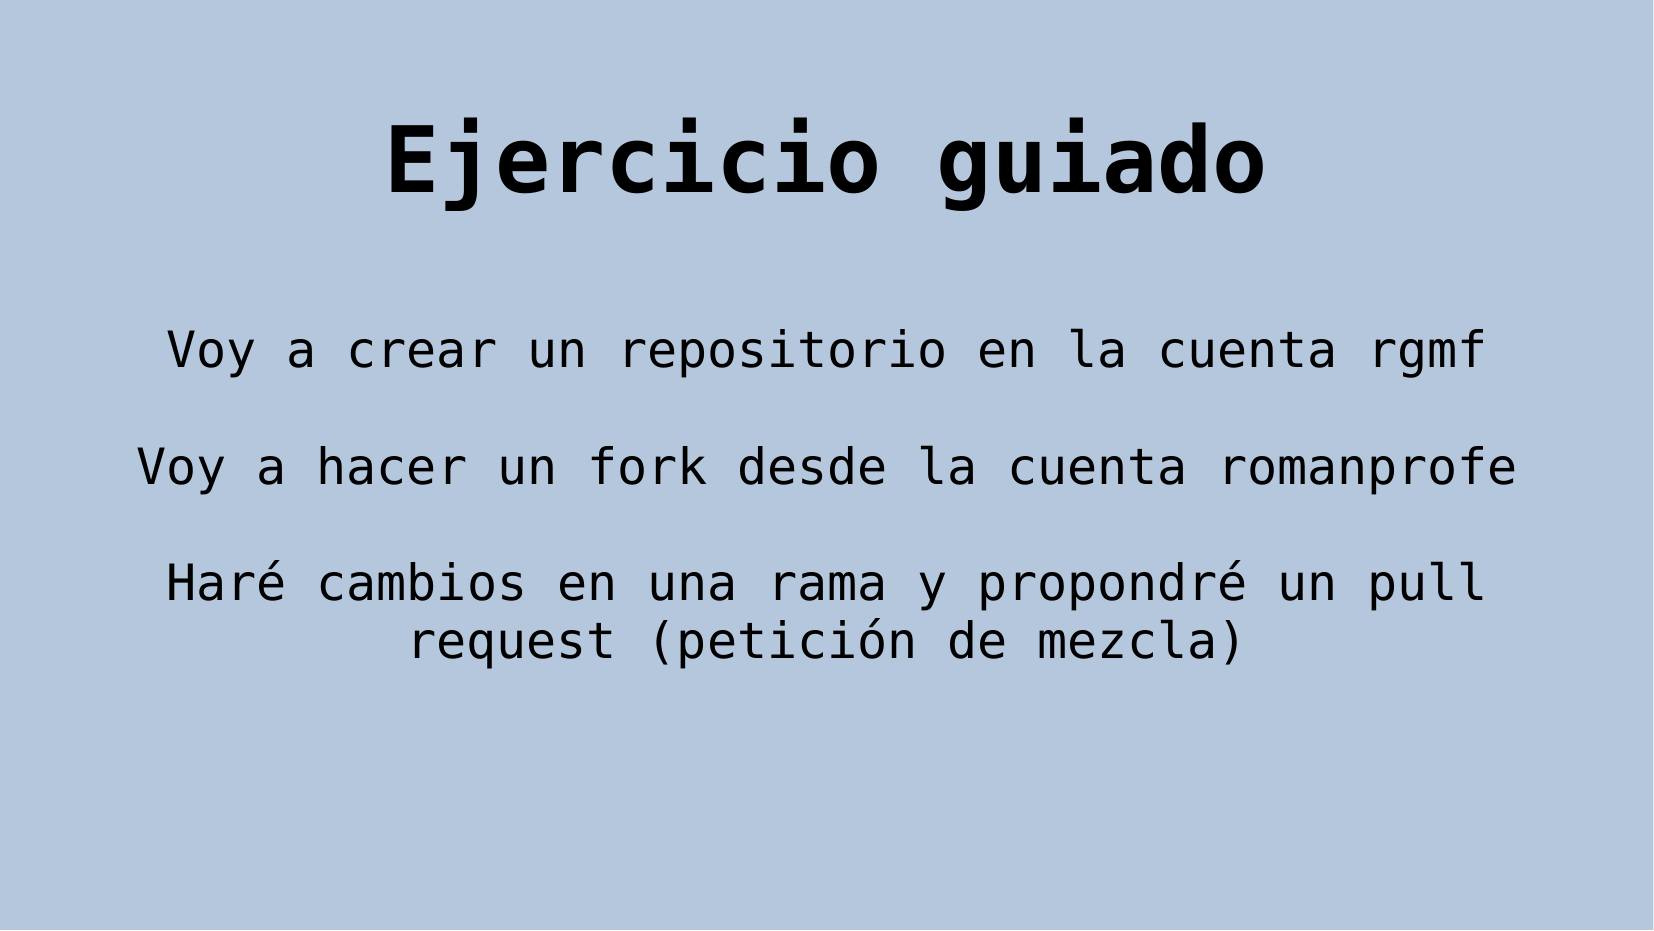

# Ejercicio guiado Voy a crear un repositorio en la cuenta rgmf Voy a hacer un fork desde la cuenta romanprofe Haré cambios en una rama y propondré un pull request (petición de mezcla)